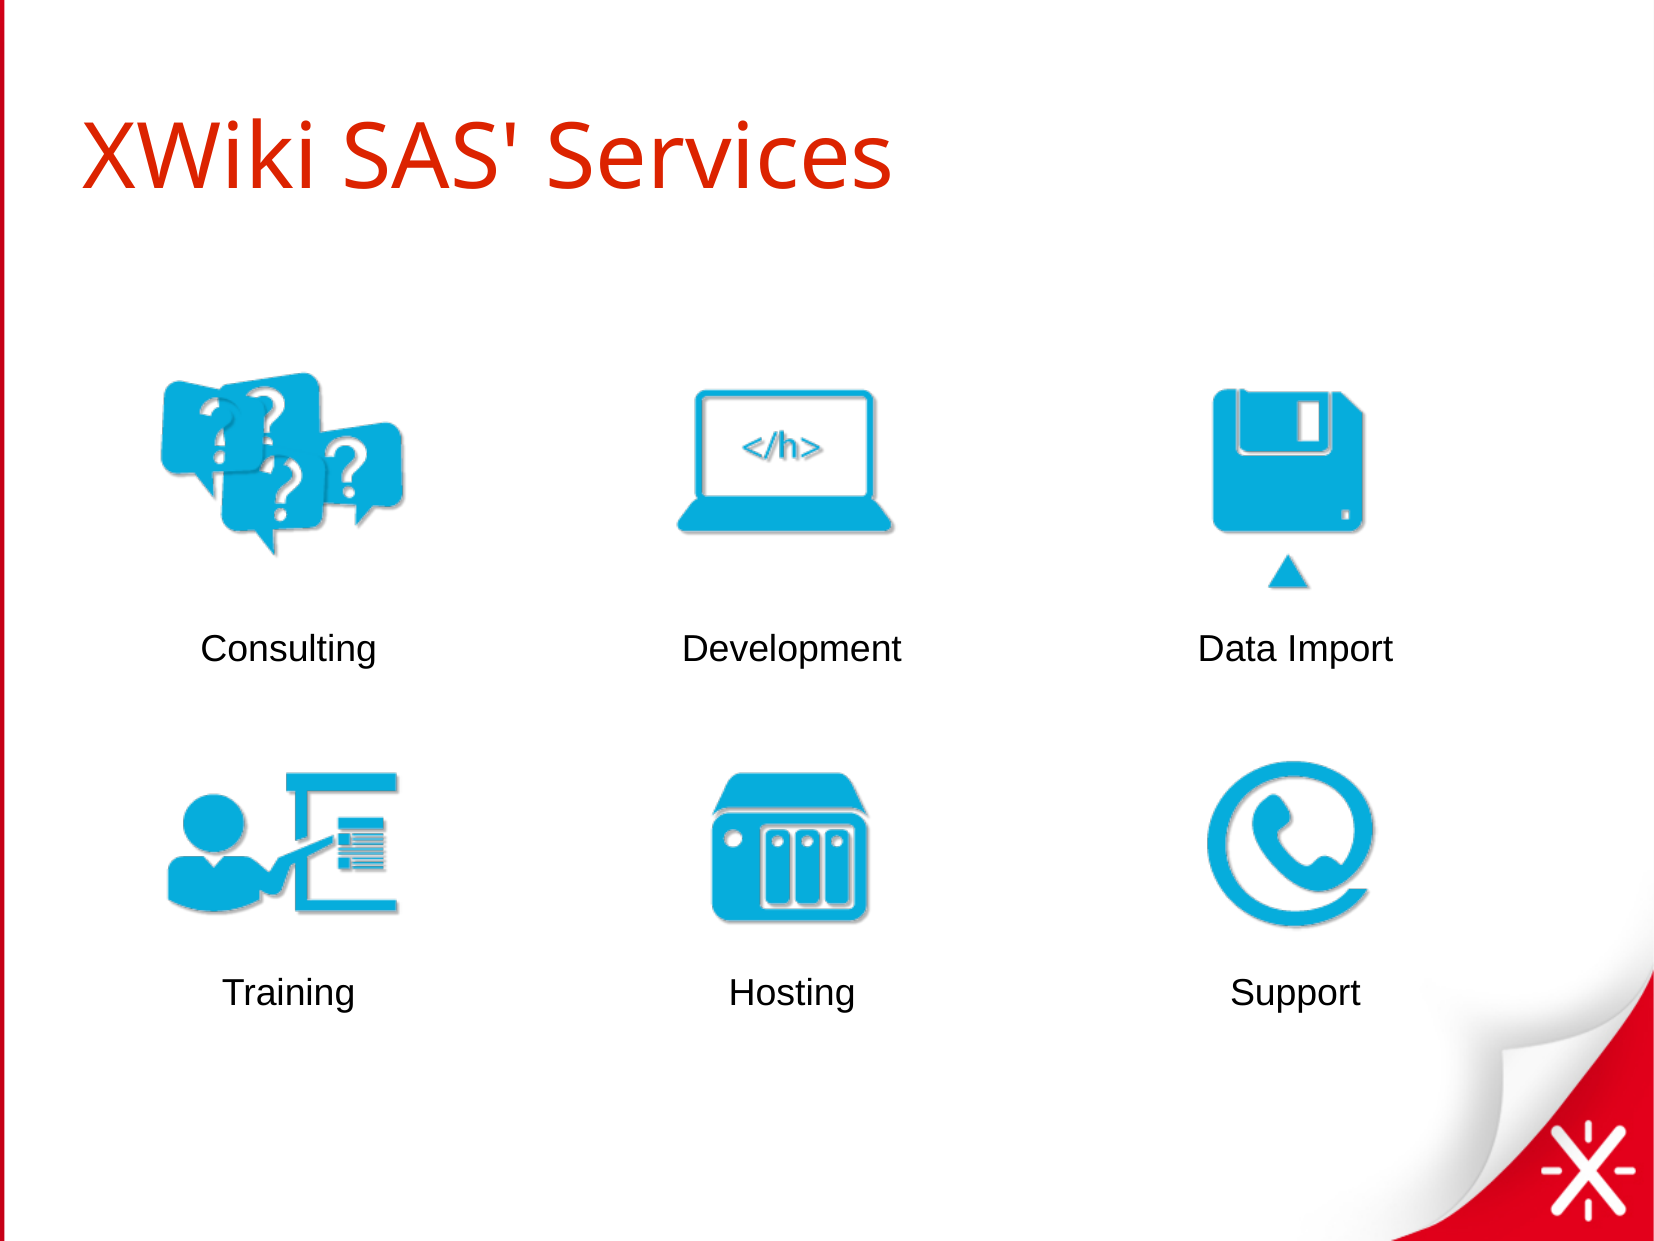

# XWiki SAS' Services
Consulting
Development
Data Import
Training
Hosting
Support